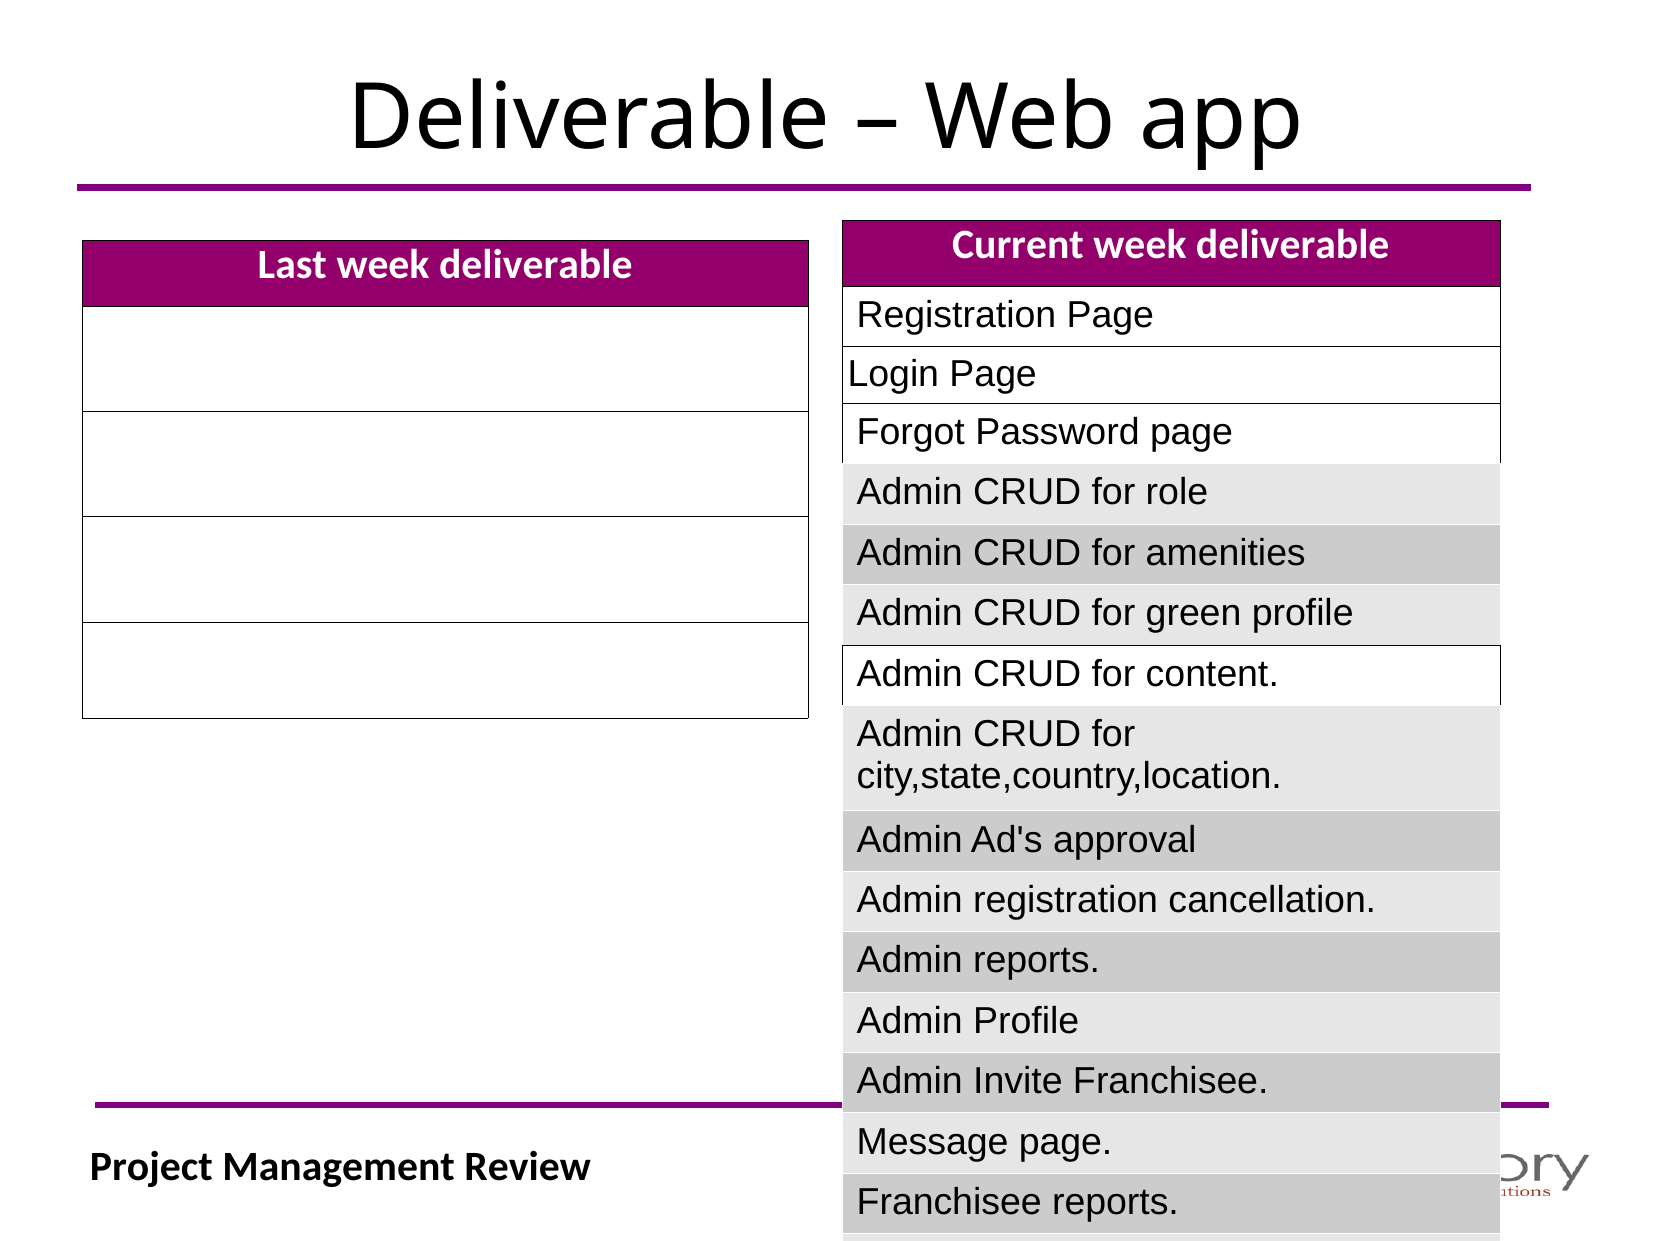

# Deliverable – Web app
| Current week deliverable |
| --- |
| Registration Page |
| Login Page |
| Forgot Password page |
| Admin CRUD for role |
| Admin CRUD for amenities |
| Admin CRUD for green profile |
| Admin CRUD for content. |
| Admin CRUD for city,state,country,location. |
| Admin Ad's approval |
| Admin registration cancellation. |
| Admin reports. |
| Admin Profile |
| Admin Invite Franchisee. |
| Message page. |
| Franchisee reports. |
| Invite host |
| Ads approval. |
| Last week deliverable |
| --- |
| |
| |
| |
| |